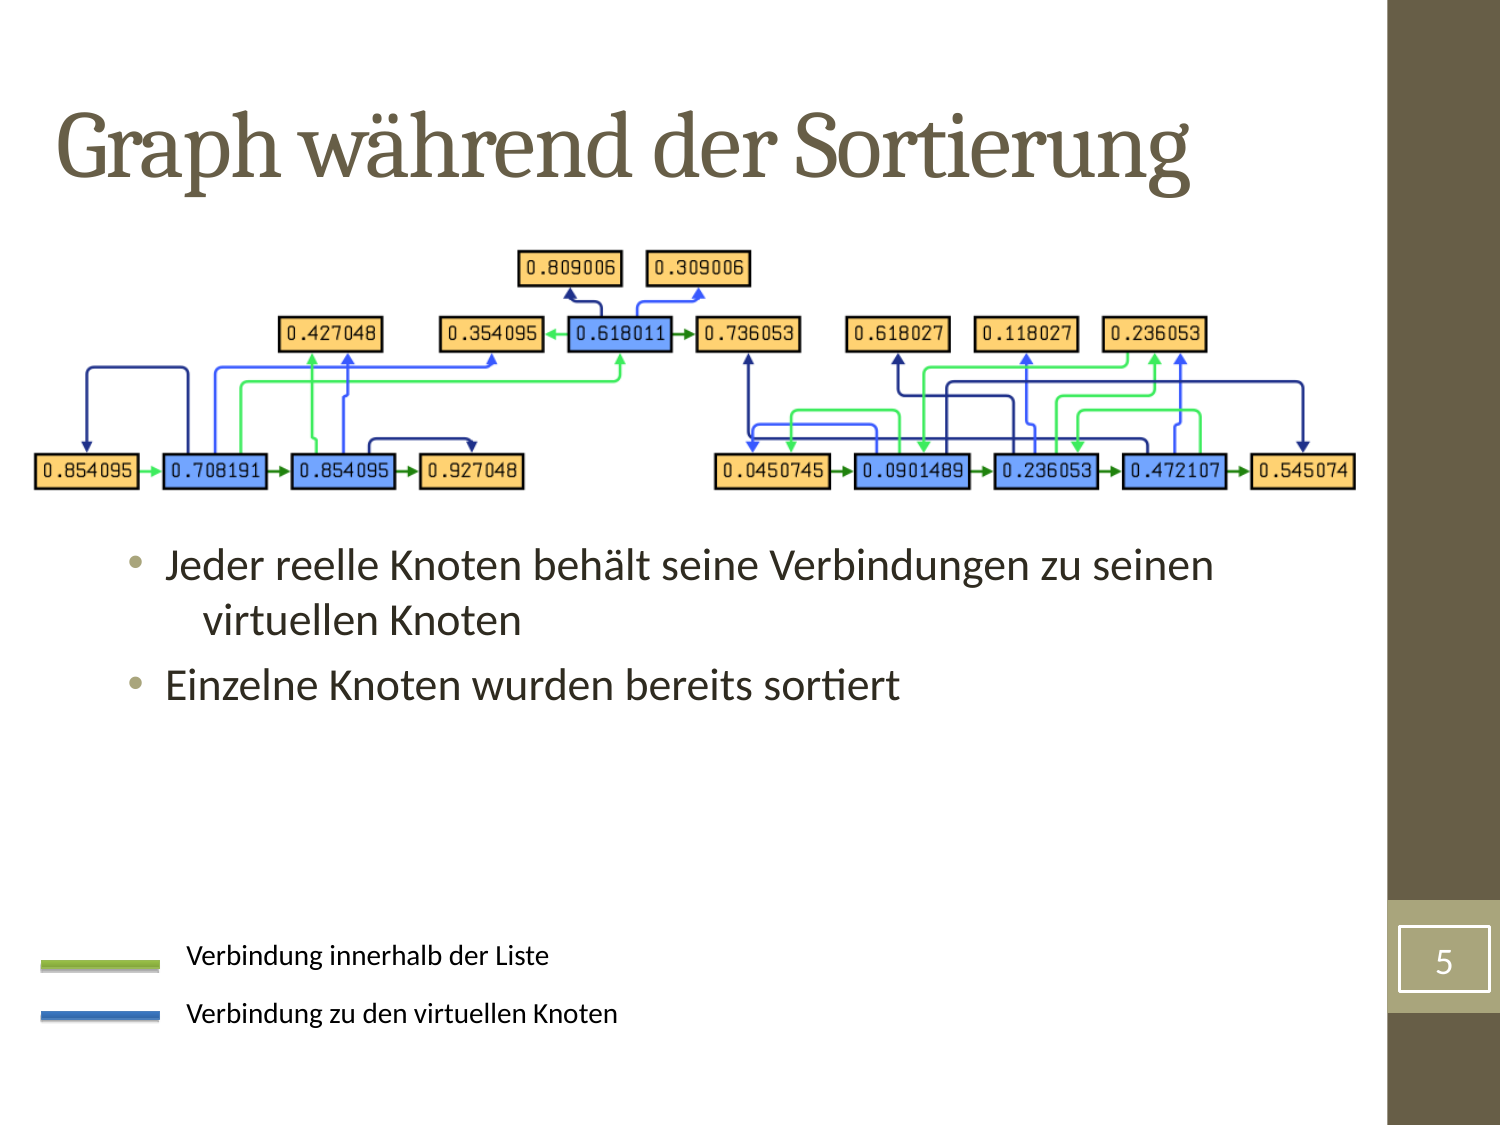

# Graph während der Sortierung
Jeder reelle Knoten behält seine Verbindungen zu seinen virtuellen Knoten
Einzelne Knoten wurden bereits sortiert
Verbindung innerhalb der Liste
Verbindung zu den virtuellen Knoten